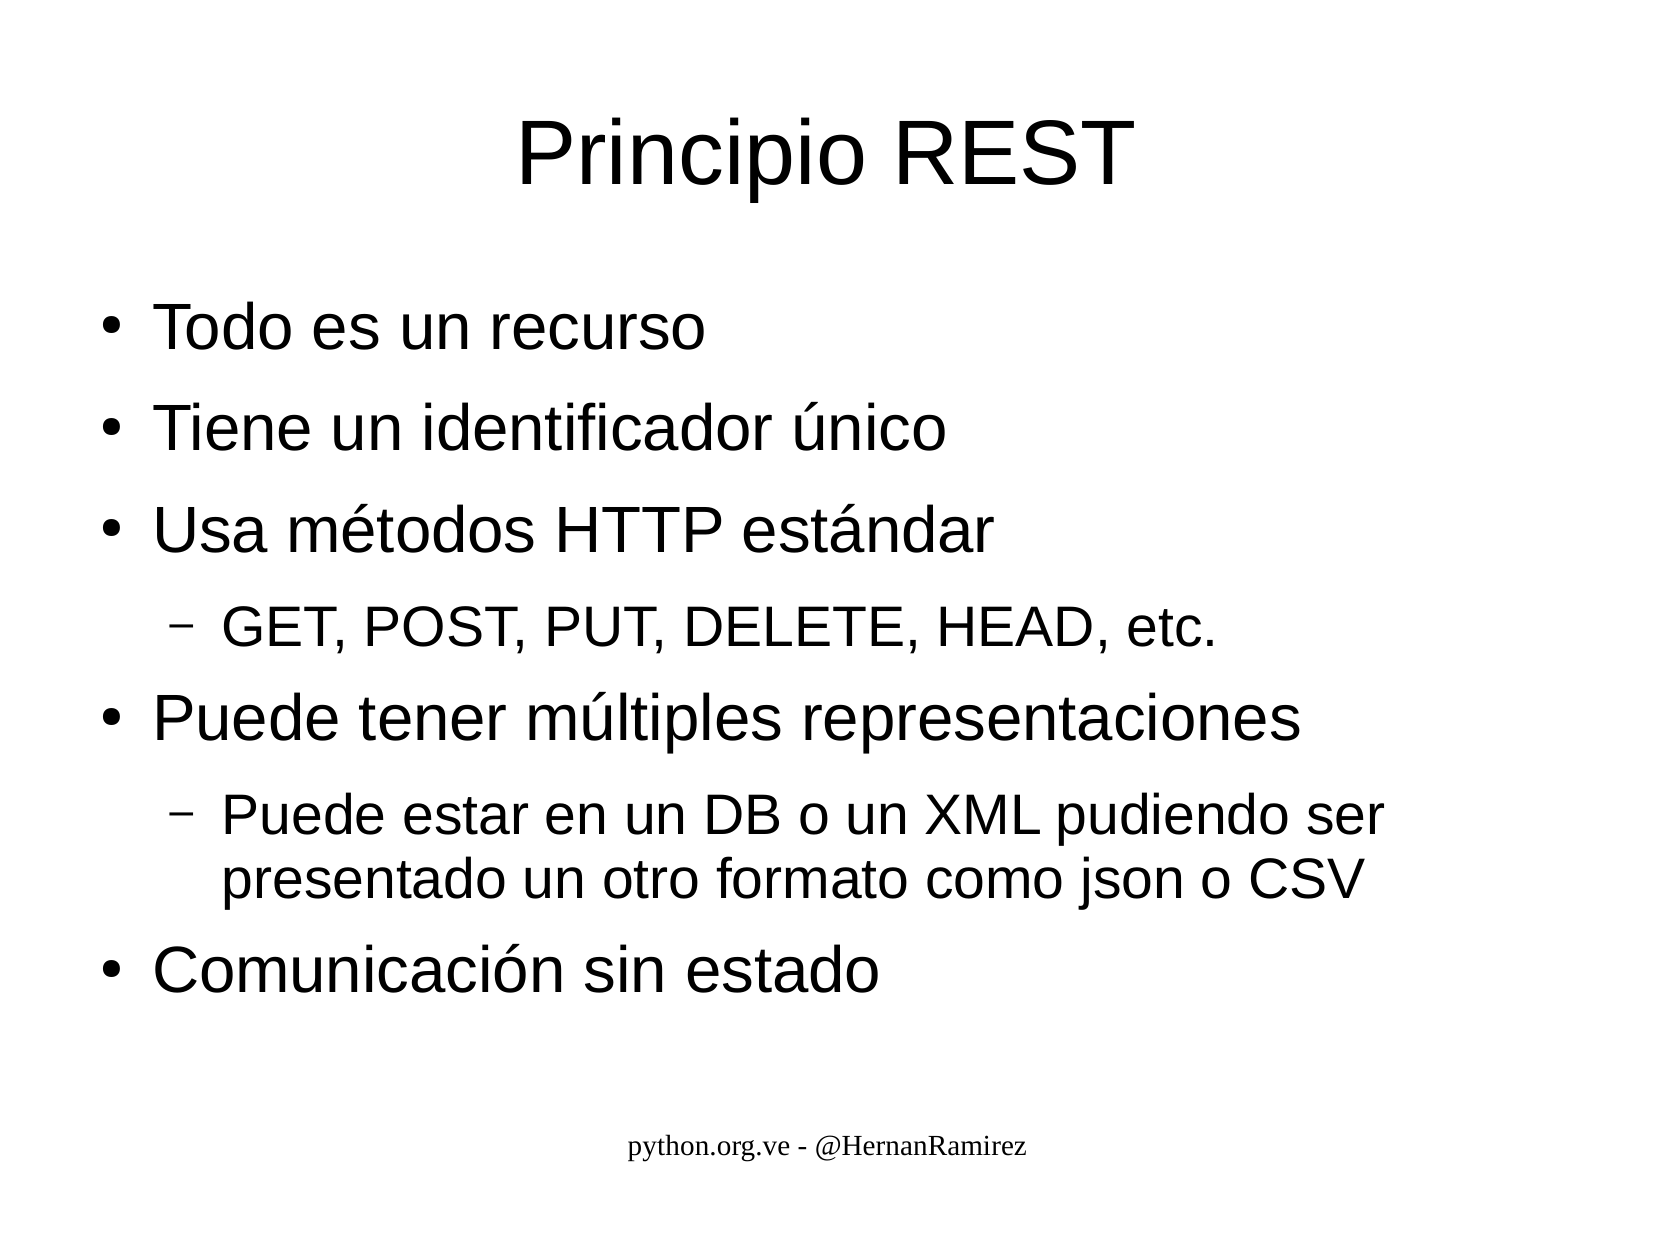

# Principio REST
Todo es un recurso
Tiene un identificador único
Usa métodos HTTP estándar
GET, POST, PUT, DELETE, HEAD, etc.
Puede tener múltiples representaciones
Puede estar en un DB o un XML pudiendo ser presentado un otro formato como json o CSV
Comunicación sin estado
python.org.ve - @HernanRamirez